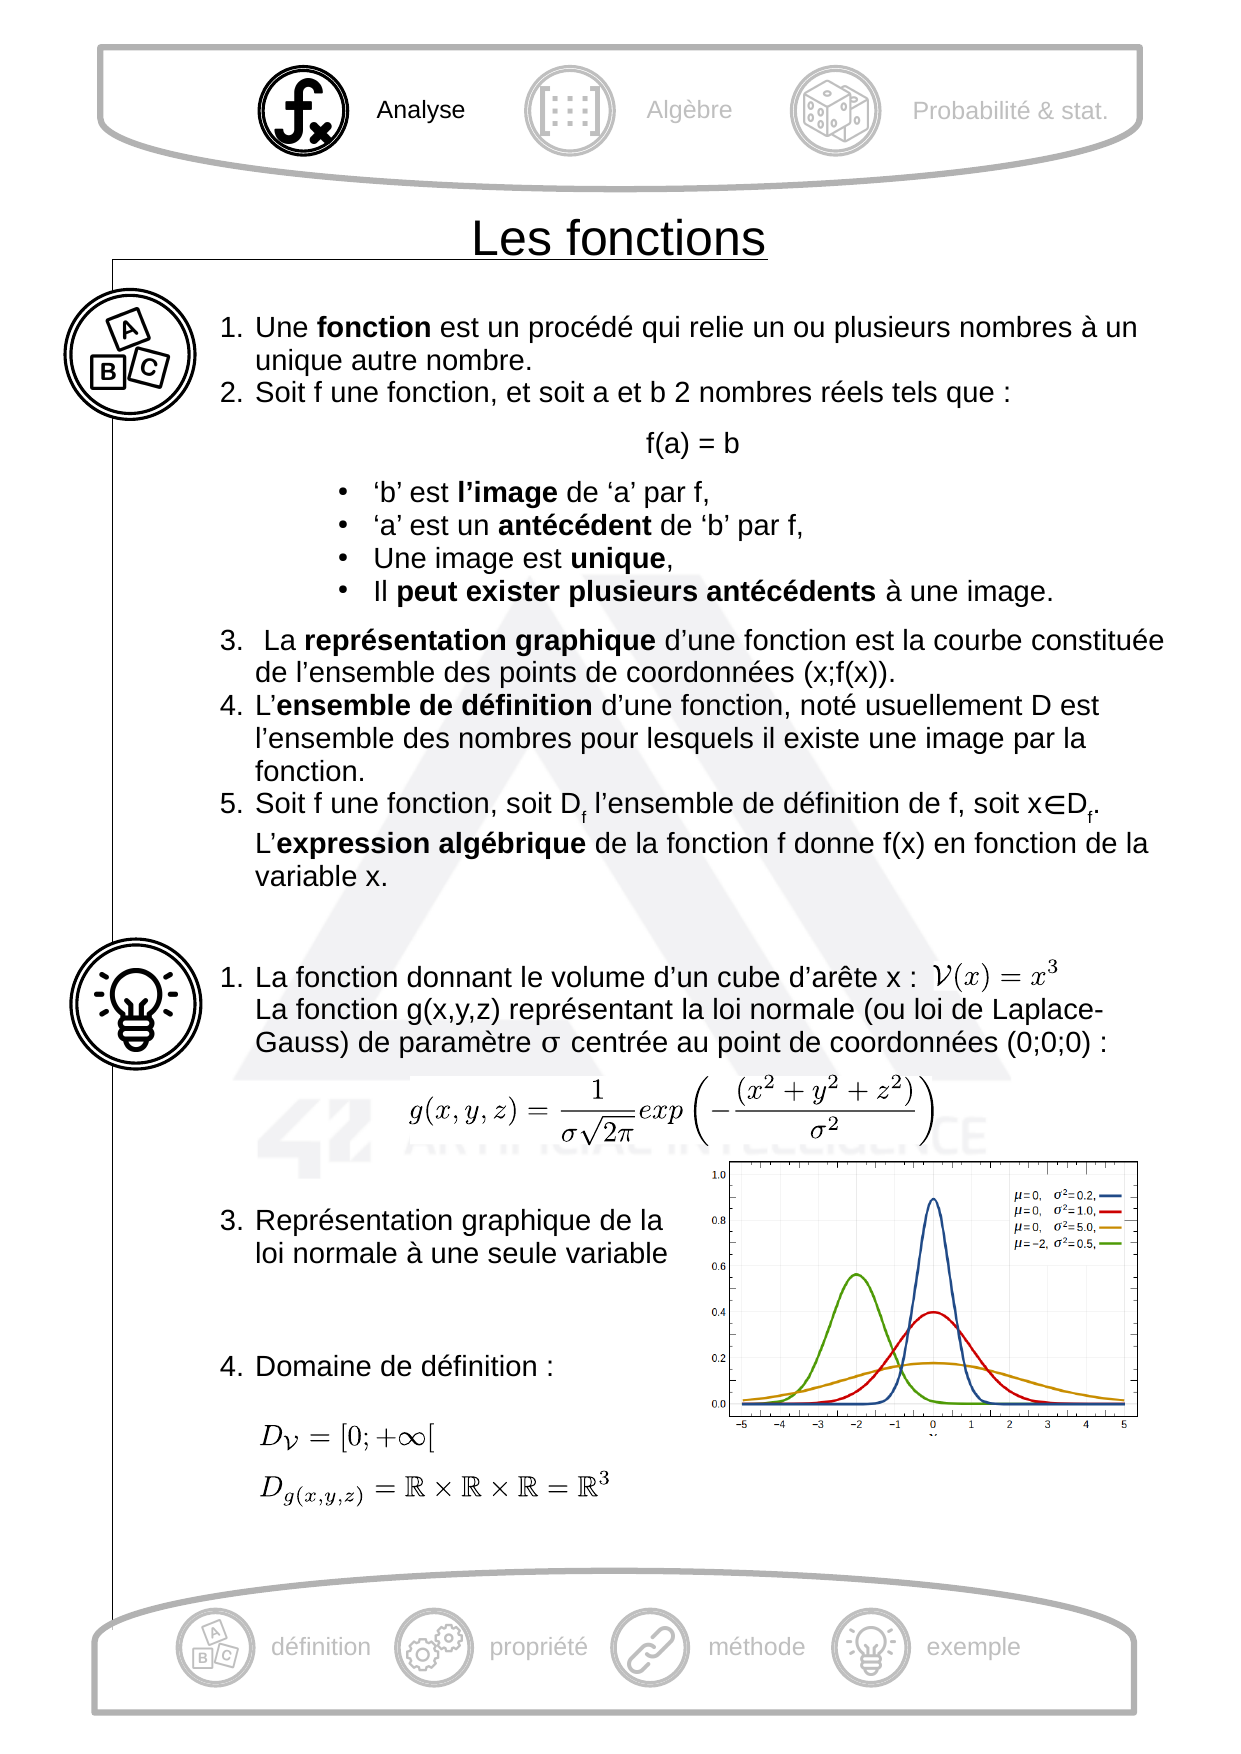

Algèbre
Analyse
Probabilité & stat.
Les fonctions
Une fonction est un procédé qui relie un ou plusieurs nombres à un unique autre nombre.
Soit f une fonction, et soit a et b 2 nombres réels tels que :
f(a) = b
 La représentation graphique d’une fonction est la courbe constituée de l’ensemble des points de coordonnées (x;f(x)).
L’ensemble de définition d’une fonction, noté usuellement D est l’ensemble des nombres pour lesquels il existe une image par la fonction.
Soit f une fonction, soit Df l’ensemble de définition de f, soit x∈Df.
L’expression algébrique de la fonction f donne f(x) en fonction de la variable x.
‘b’ est l’image de ‘a’ par f,
‘a’ est un antécédent de ‘b’ par f,
Une image est unique,
Il peut exister plusieurs antécédents à une image.
La fonction donnant le volume d’un cube d’arête x :
La fonction g(x,y,z) représentant la loi normale (ou loi de Laplace-Gauss) de paramètre σ centrée au point de coordonnées (0;0;0) :
Représentation graphique de la
loi normale à une seule variable
Domaine de définition :
définition
propriété
exemple
méthode